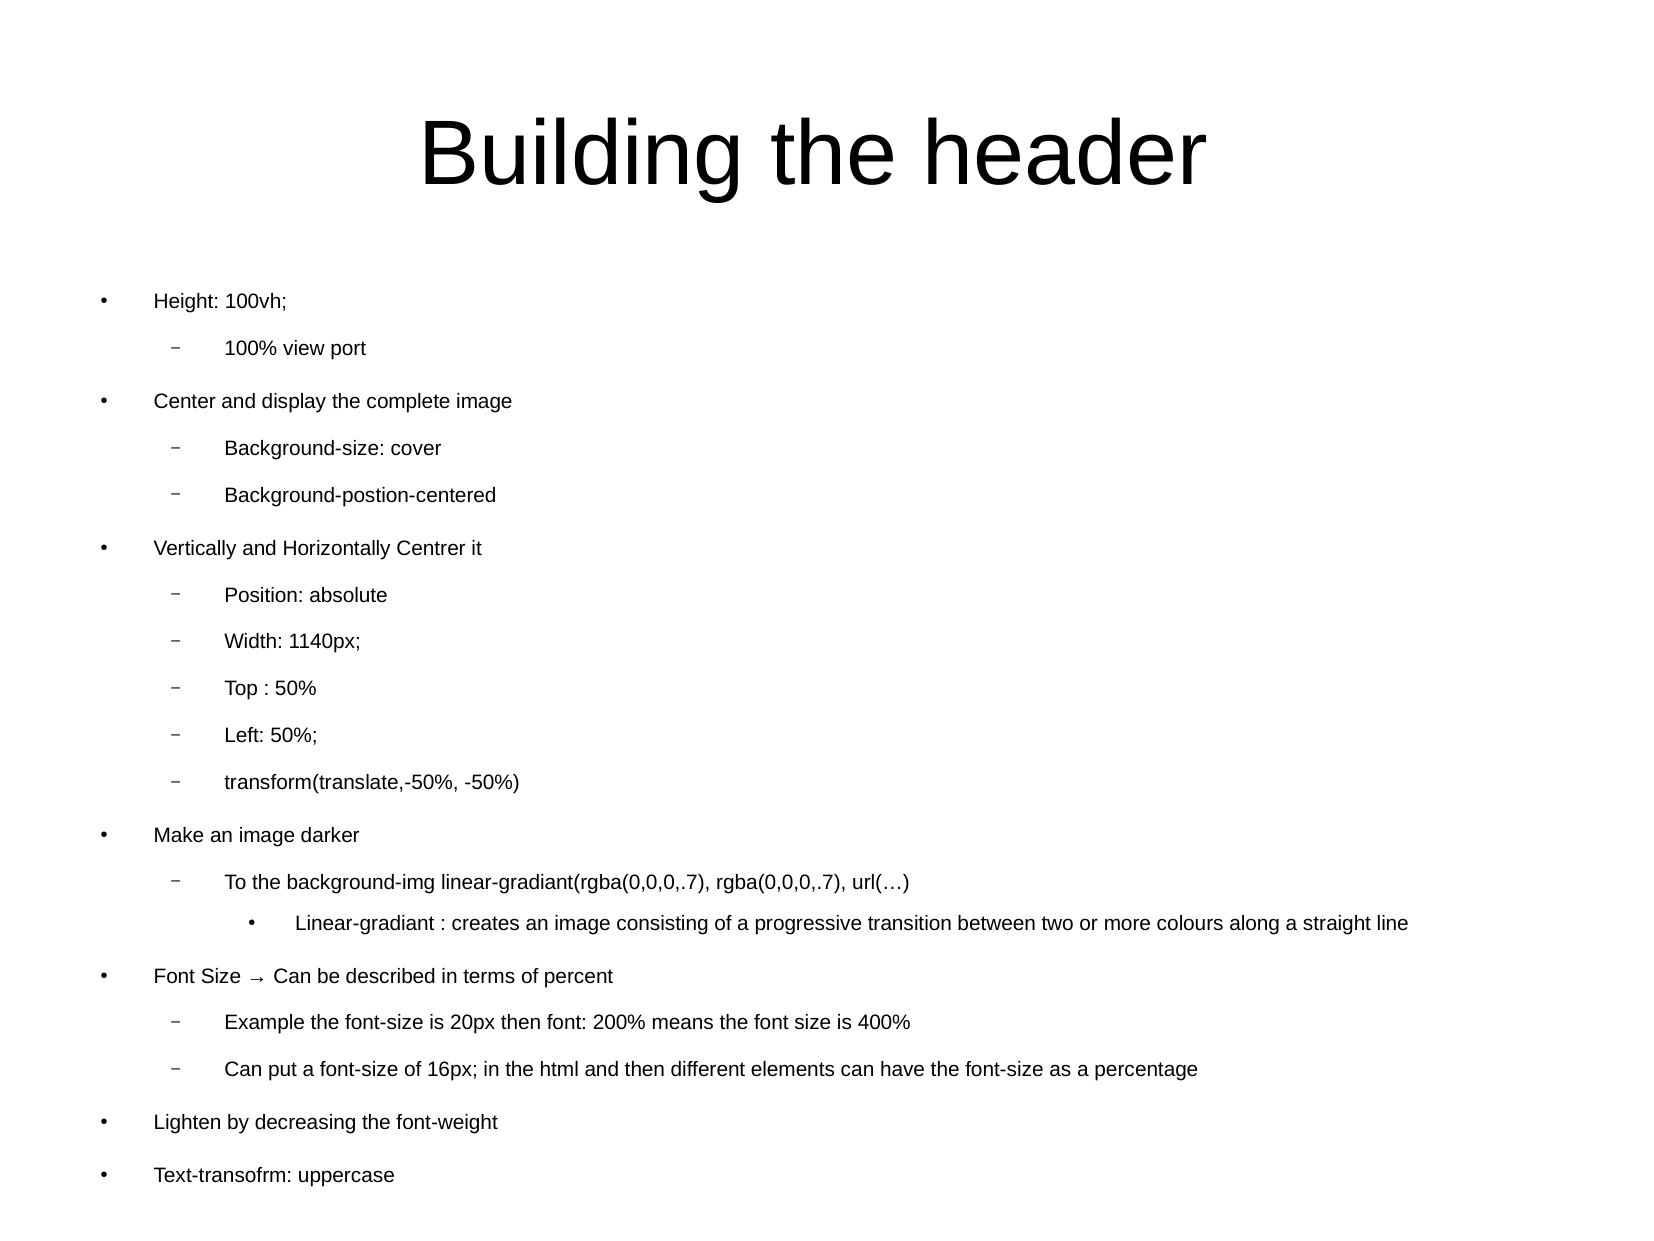

# Building the header
Height: 100vh;
100% view port
Center and display the complete image
Background-size: cover
Background-postion-centered
Vertically and Horizontally Centrer it
Position: absolute
Width: 1140px;
Top : 50%
Left: 50%;
transform(translate,-50%, -50%)
Make an image darker
To the background-img linear-gradiant(rgba(0,0,0,.7), rgba(0,0,0,.7), url(…)
Linear-gradiant : creates an image consisting of a progressive transition between two or more colours along a straight line
Font Size → Can be described in terms of percent
Example the font-size is 20px then font: 200% means the font size is 400%
Can put a font-size of 16px; in the html and then different elements can have the font-size as a percentage
Lighten by decreasing the font-weight
Text-transofrm: uppercase